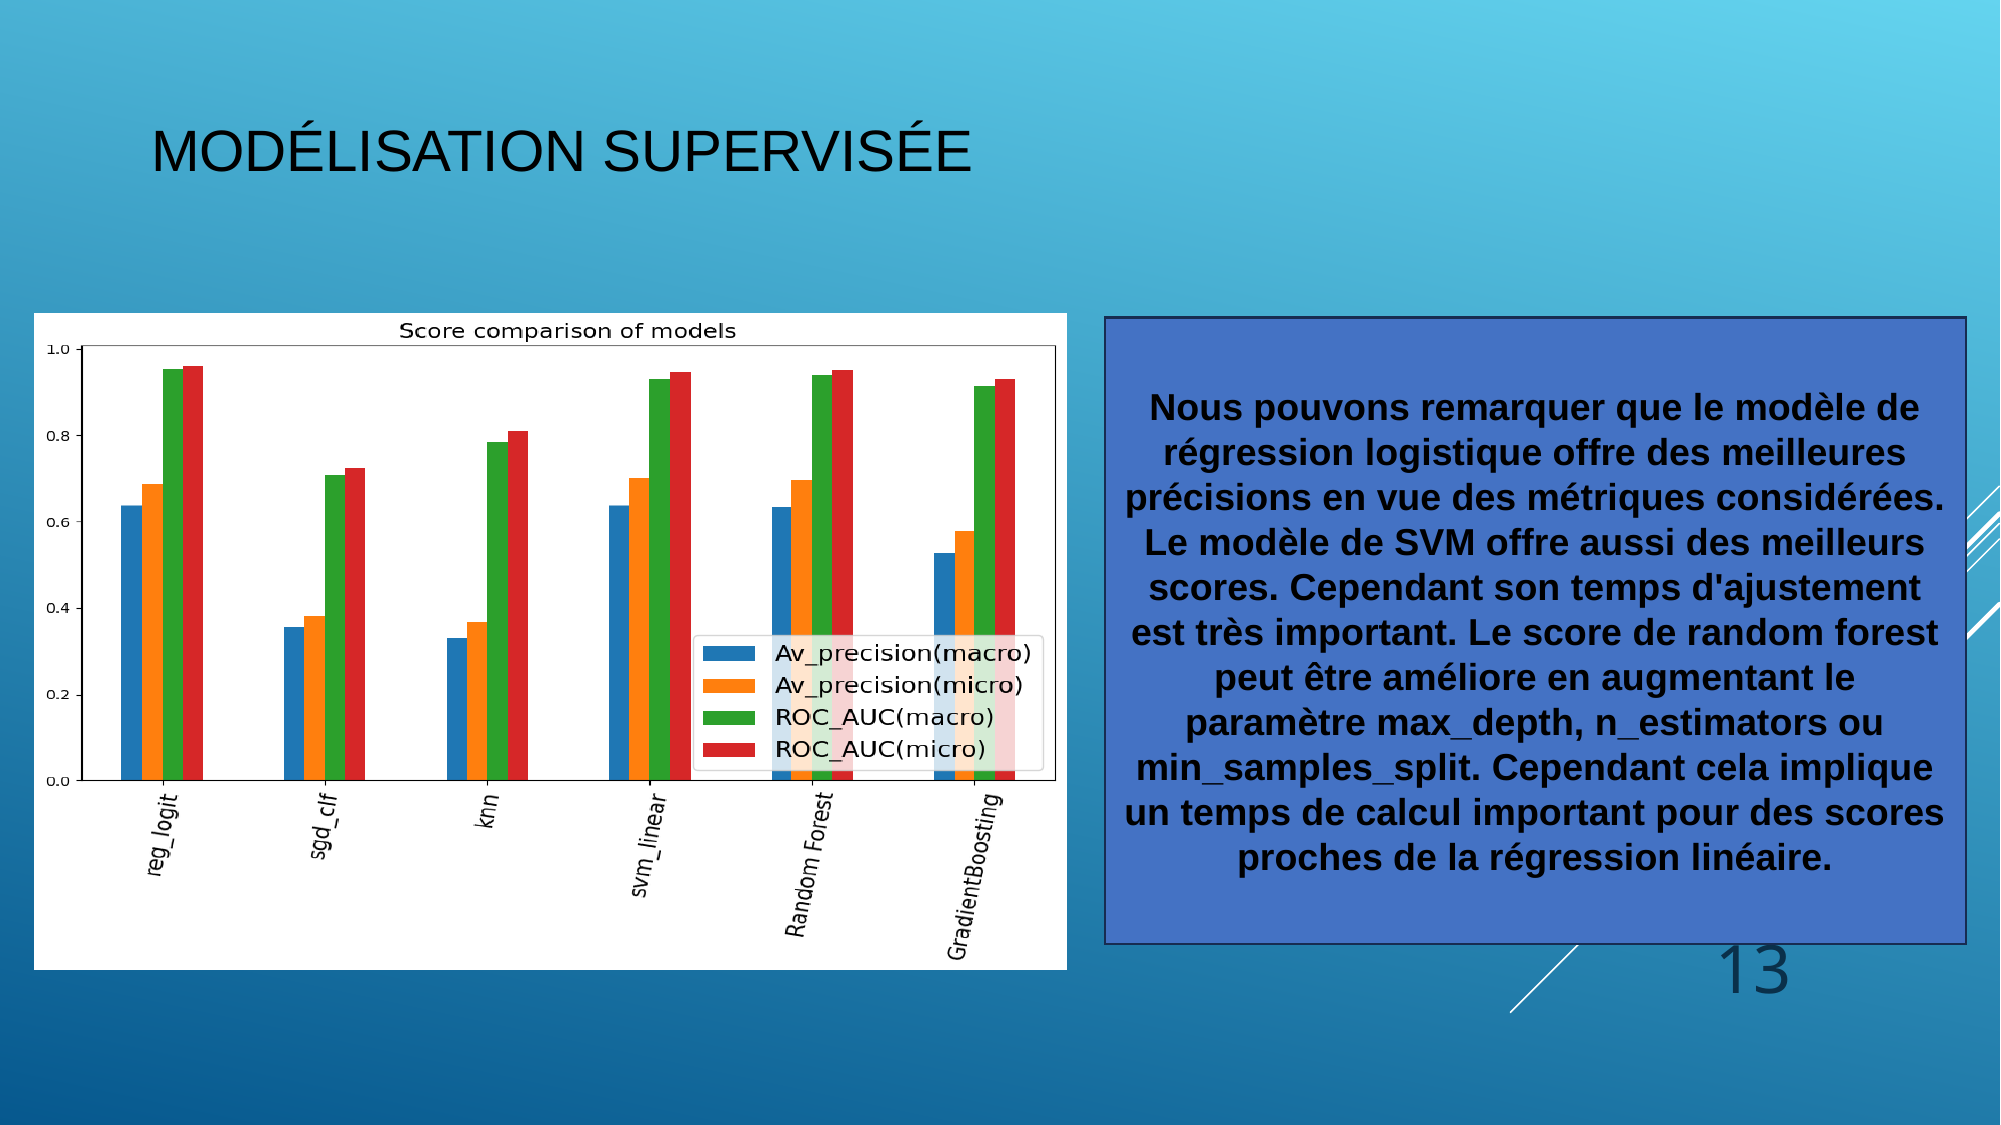

# Modélisation supervisée
Nous pouvons remarquer que le modèle de régression logistique offre des meilleures précisions en vue des métriques considérées. Le modèle de SVM offre aussi des meilleurs scores. Cependant son temps d'ajustement est très important. Le score de random forest peut être améliore en augmentant le paramètre max_depth, n_estimators ou min_samples_split. Cependant cela implique un temps de calcul important pour des scores proches de la régression linéaire.